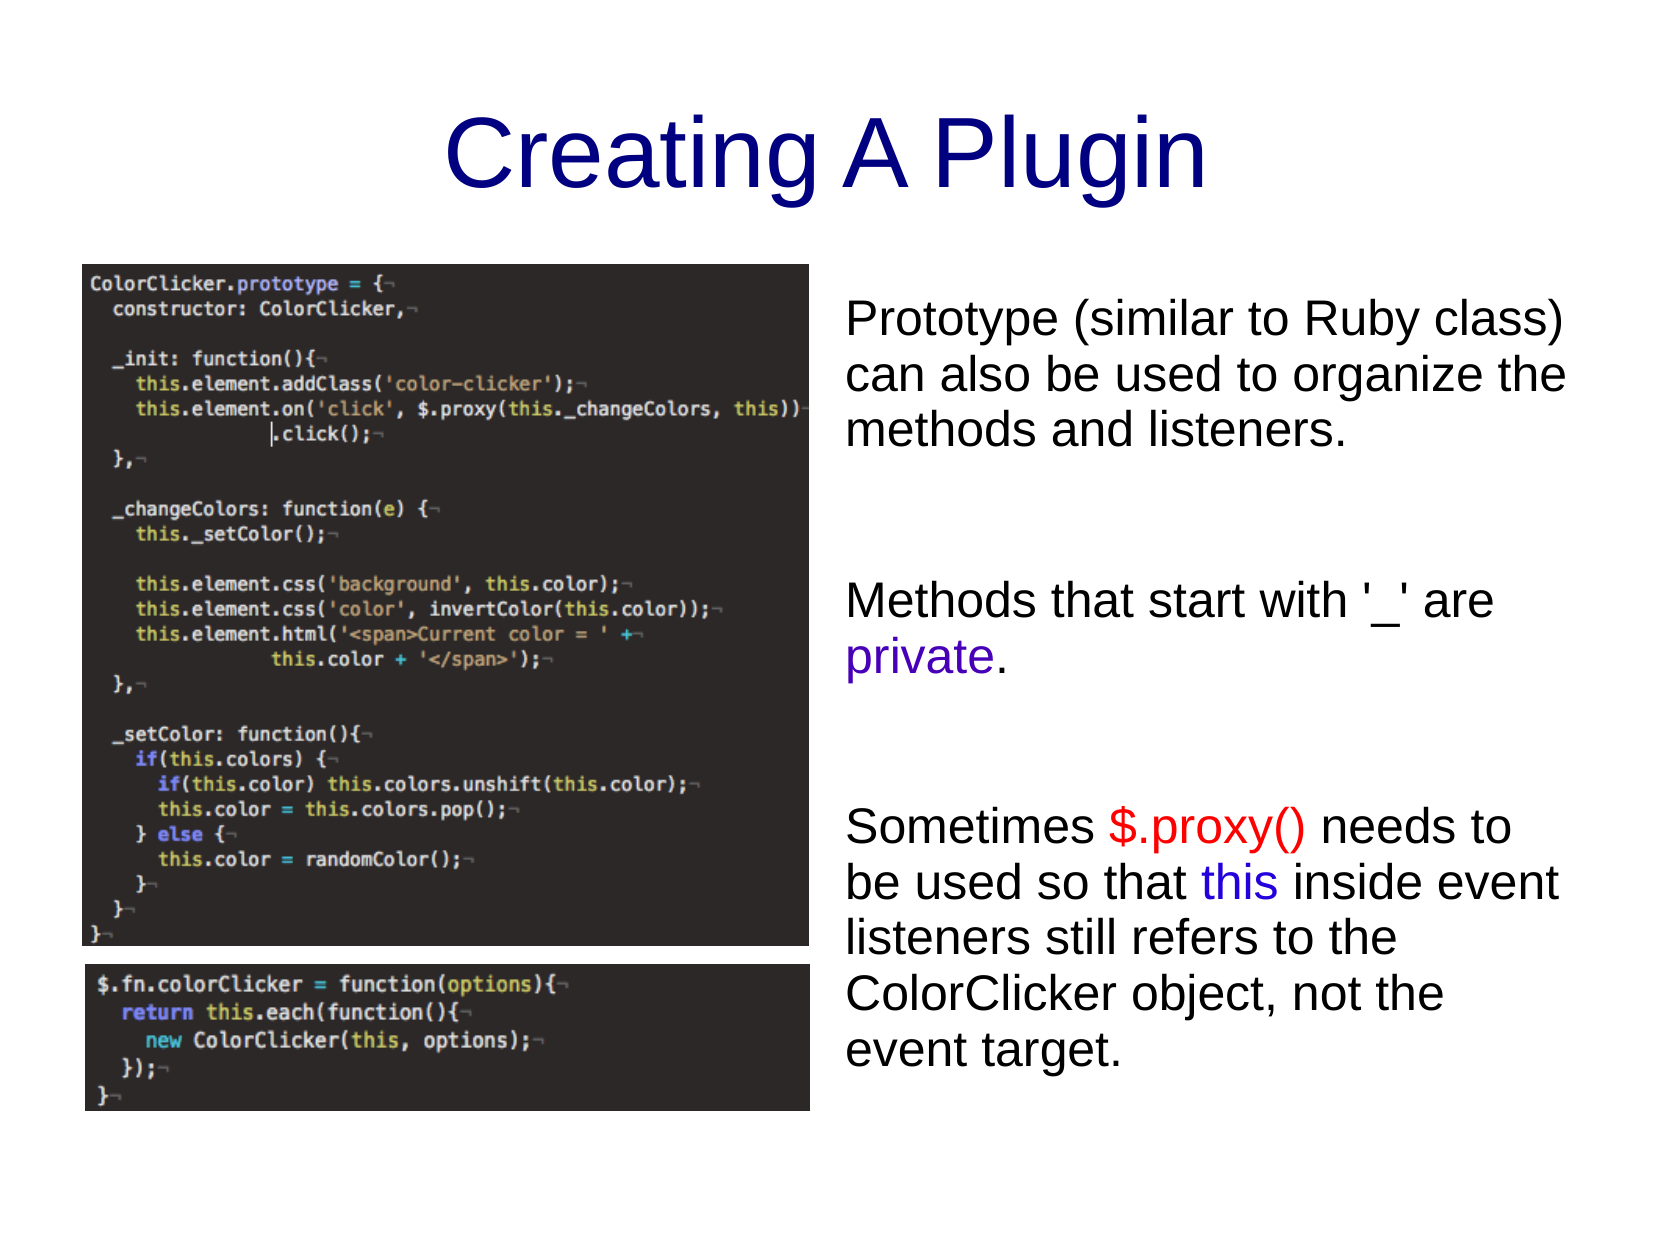

# Creating A Plugin
Prototype (similar to Ruby class) can also be used to organize the methods and listeners.
Methods that start with '_' are private.
Sometimes $.proxy() needs to be used so that this inside event listeners still refers to the ColorClicker object, not the event target.